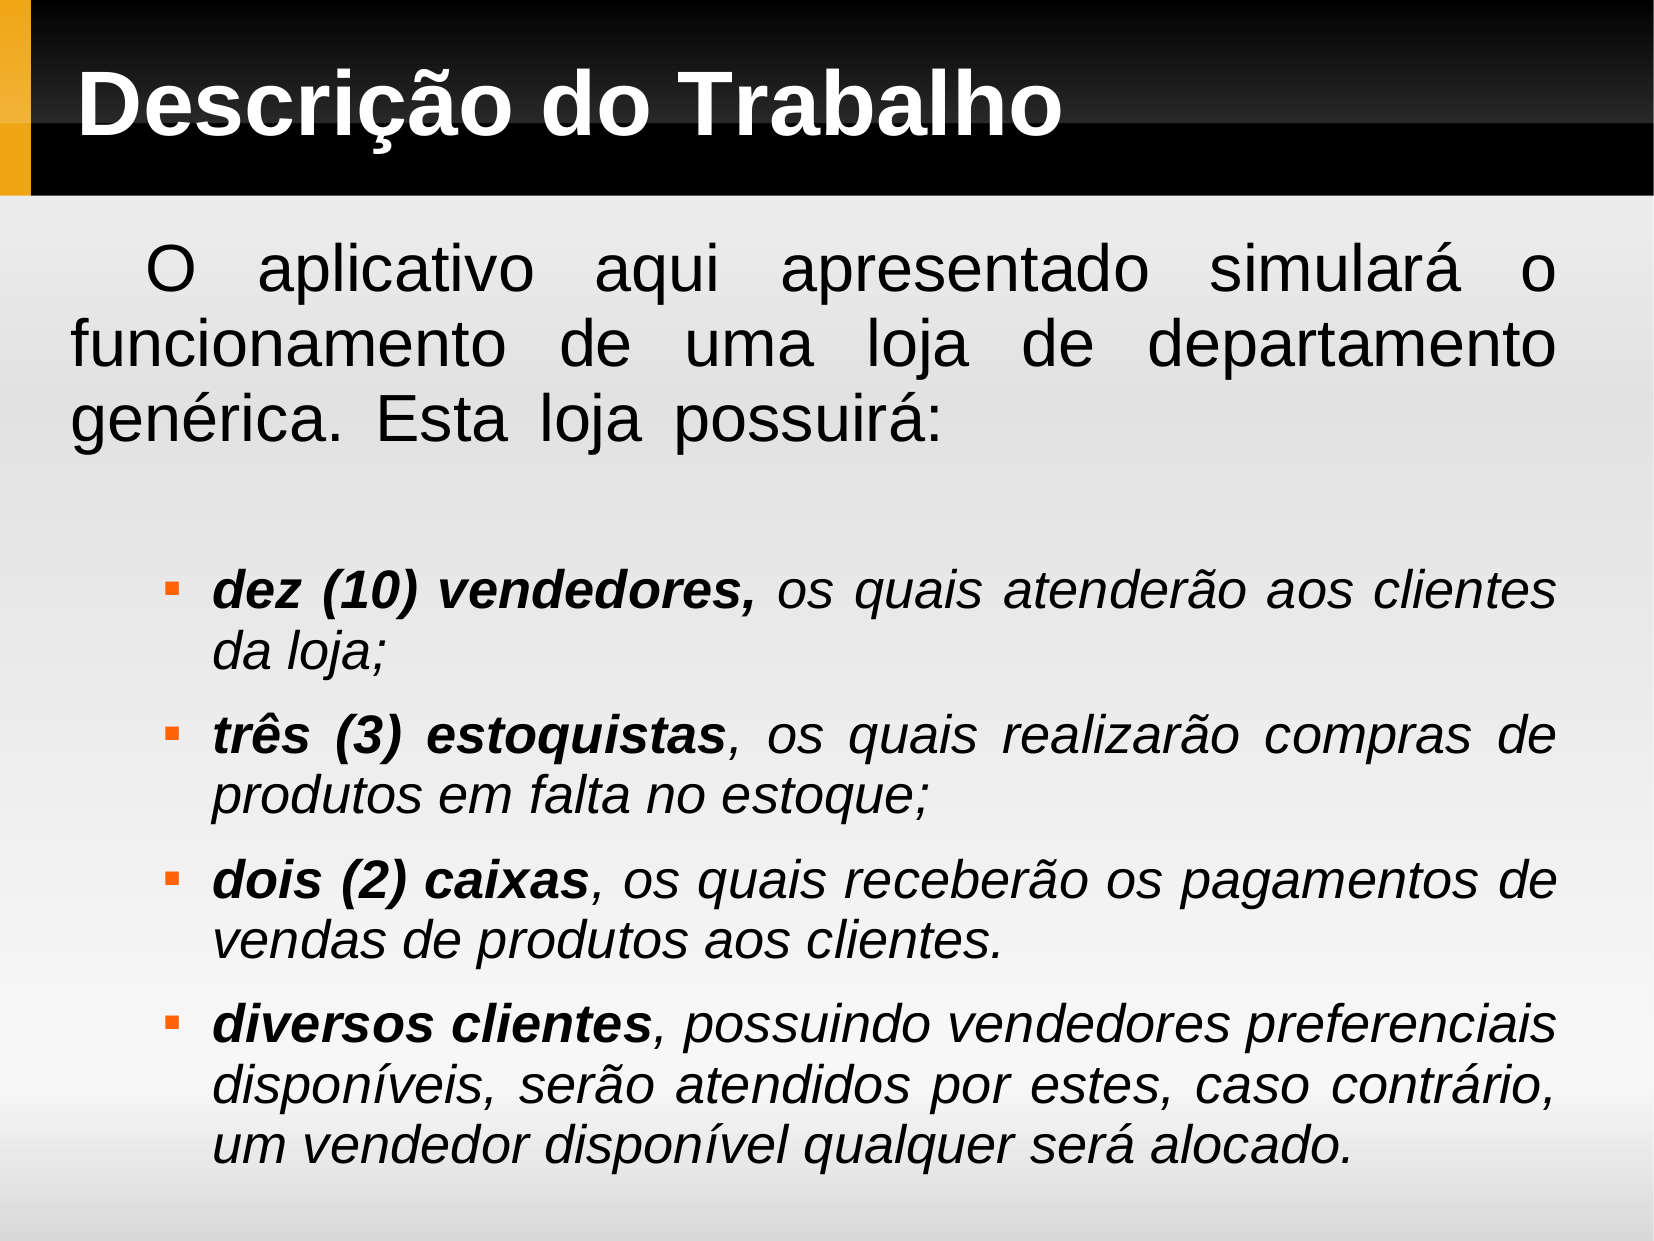

# Descrição do Trabalho
	O aplicativo aqui apresentado simulará o funcionamento de uma loja de departamento genérica. Esta loja possuirá:
dez (10) vendedores, os quais atenderão aos clientes da loja;
três (3) estoquistas, os quais realizarão compras de produtos em falta no estoque;
dois (2) caixas, os quais receberão os pagamentos de vendas de produtos aos clientes.
diversos clientes, possuindo vendedores preferenciais disponíveis, serão atendidos por estes, caso contrário, um vendedor disponível qualquer será alocado.